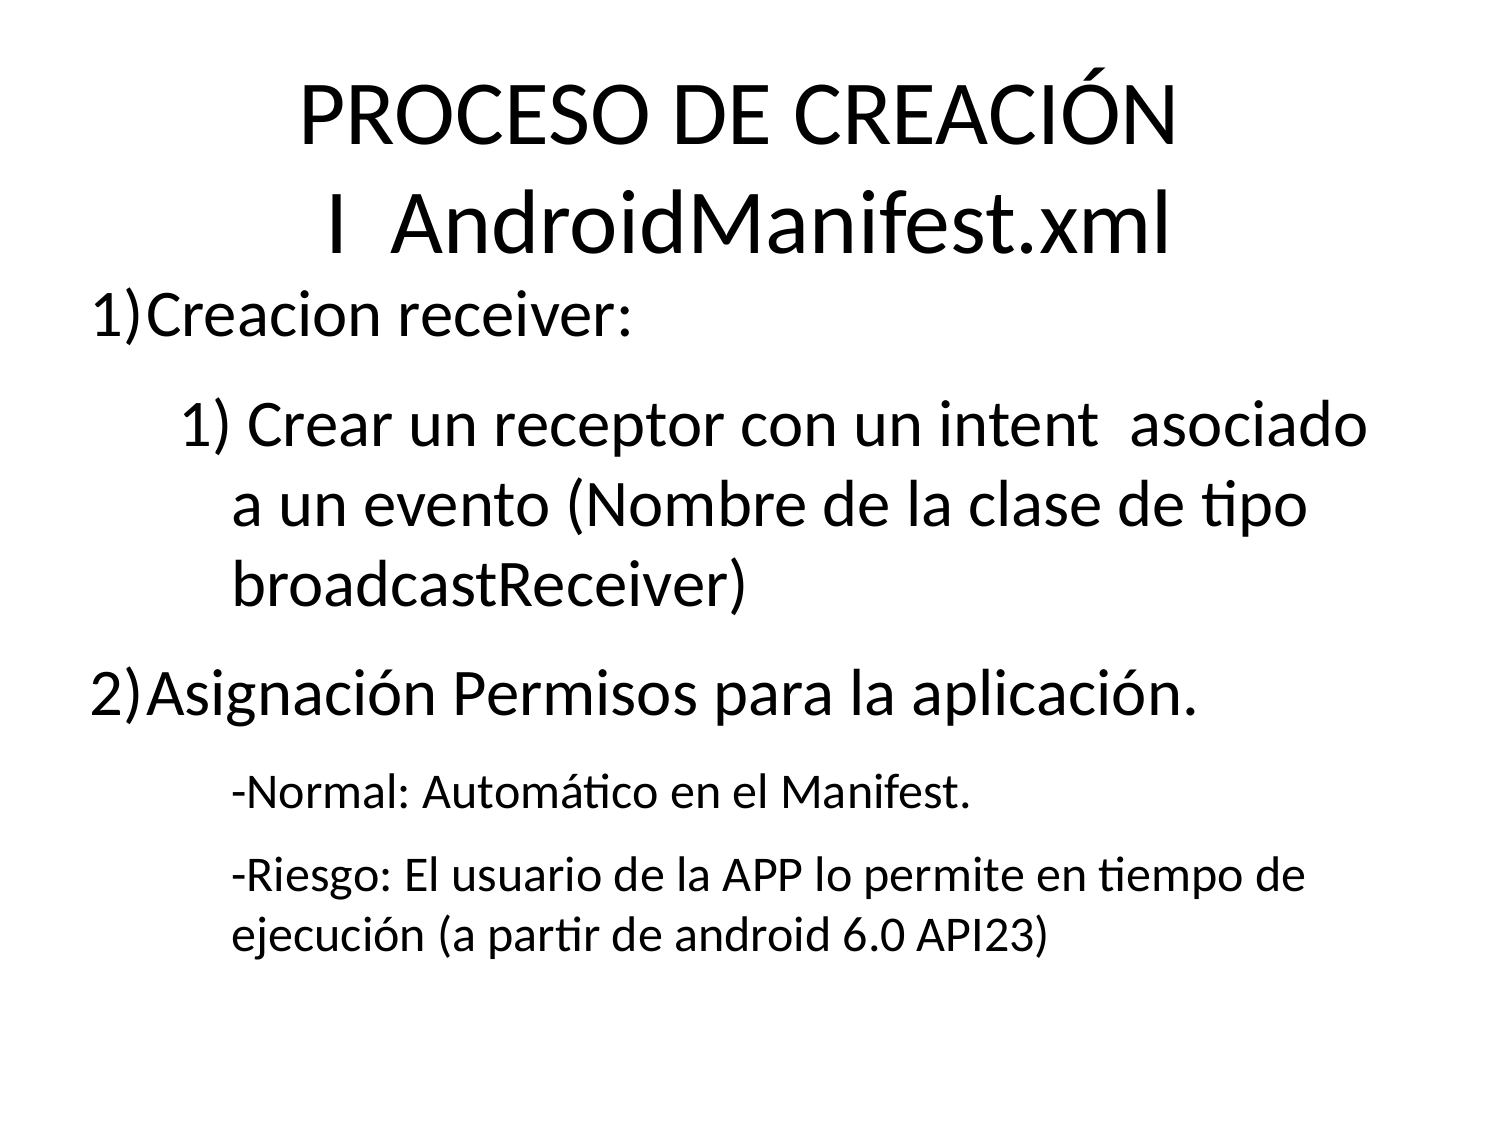

# PROCESO DE CREACIÓN I AndroidManifest.xml
Creacion receiver:
 Crear un receptor con un intent asociado a un evento (Nombre de la clase de tipo broadcastReceiver)
Asignación Permisos para la aplicación.
-Normal: Automático en el Manifest.
-Riesgo: El usuario de la APP lo permite en tiempo de ejecución (a partir de android 6.0 API23)